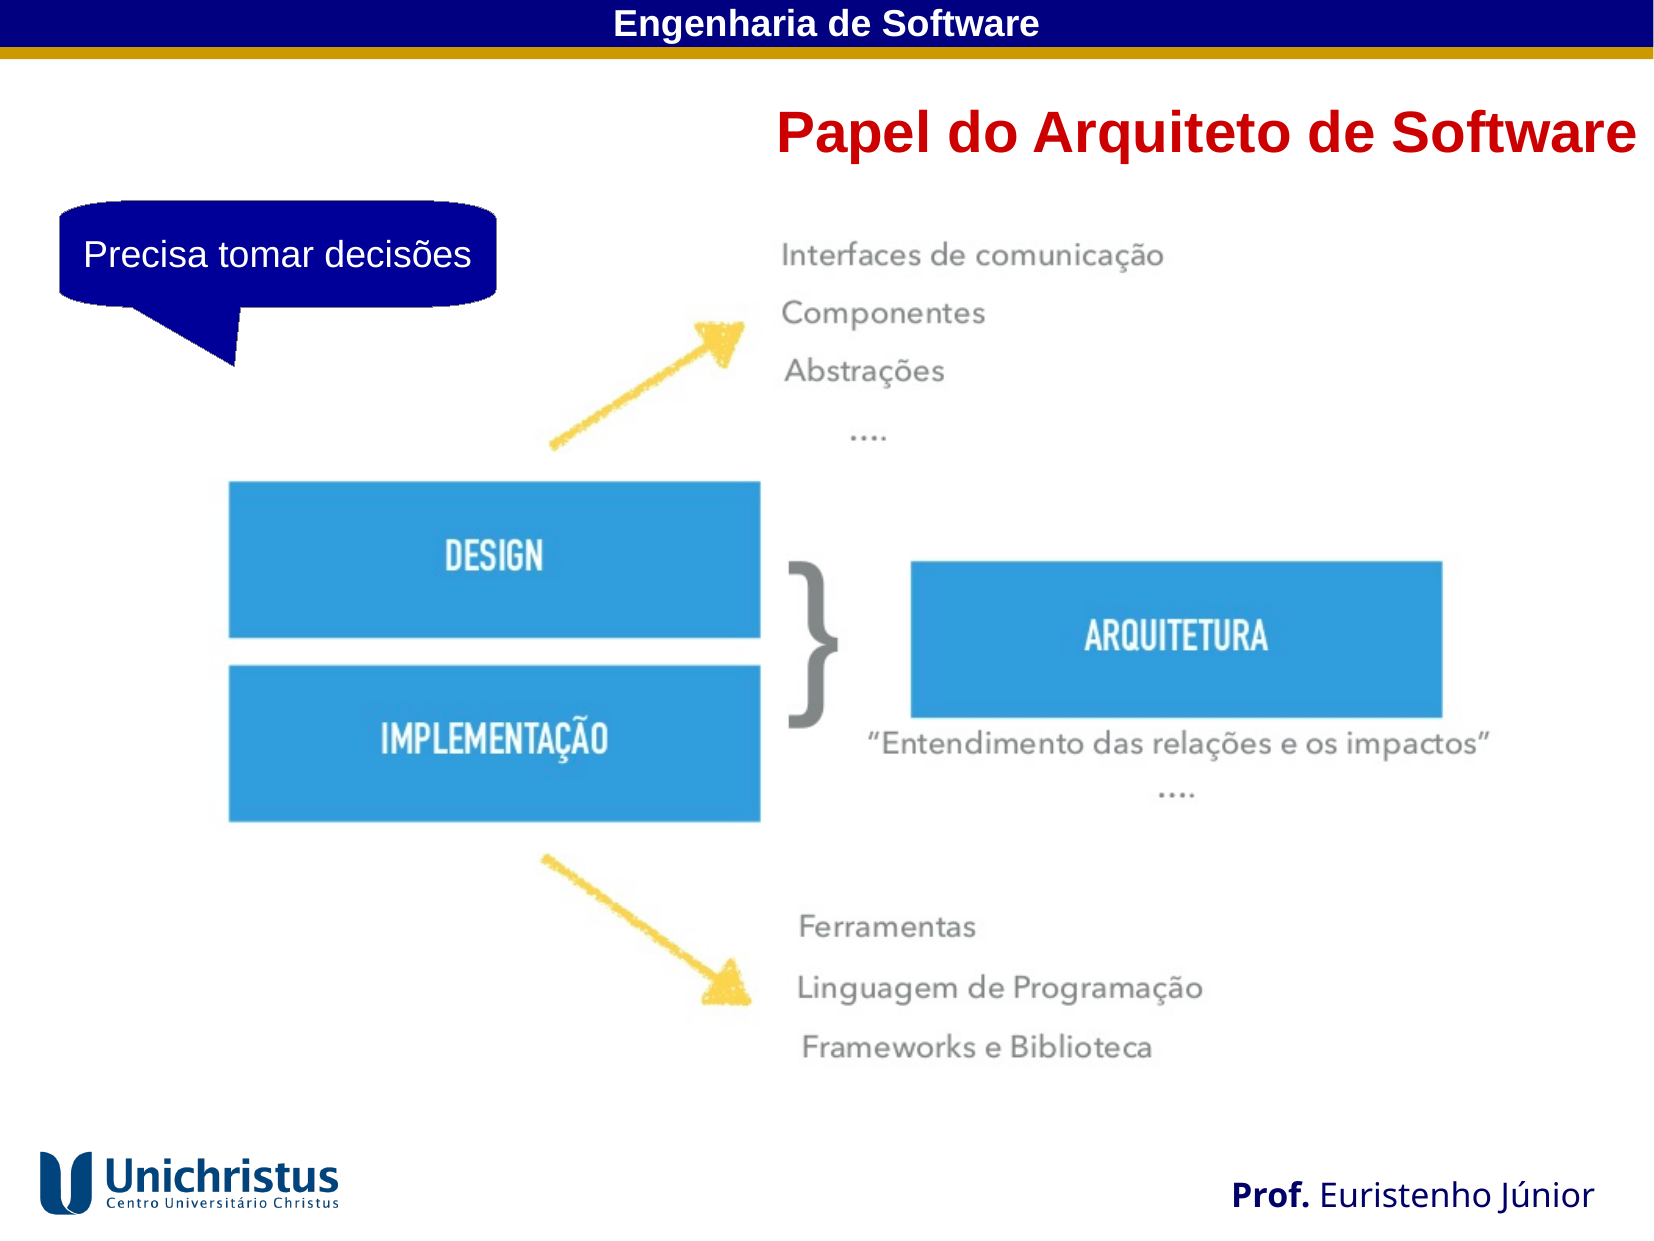

Engenharia de Software
Papel do Arquiteto de Software
Precisa tomar decisões
Prof. Euristenho Júnior